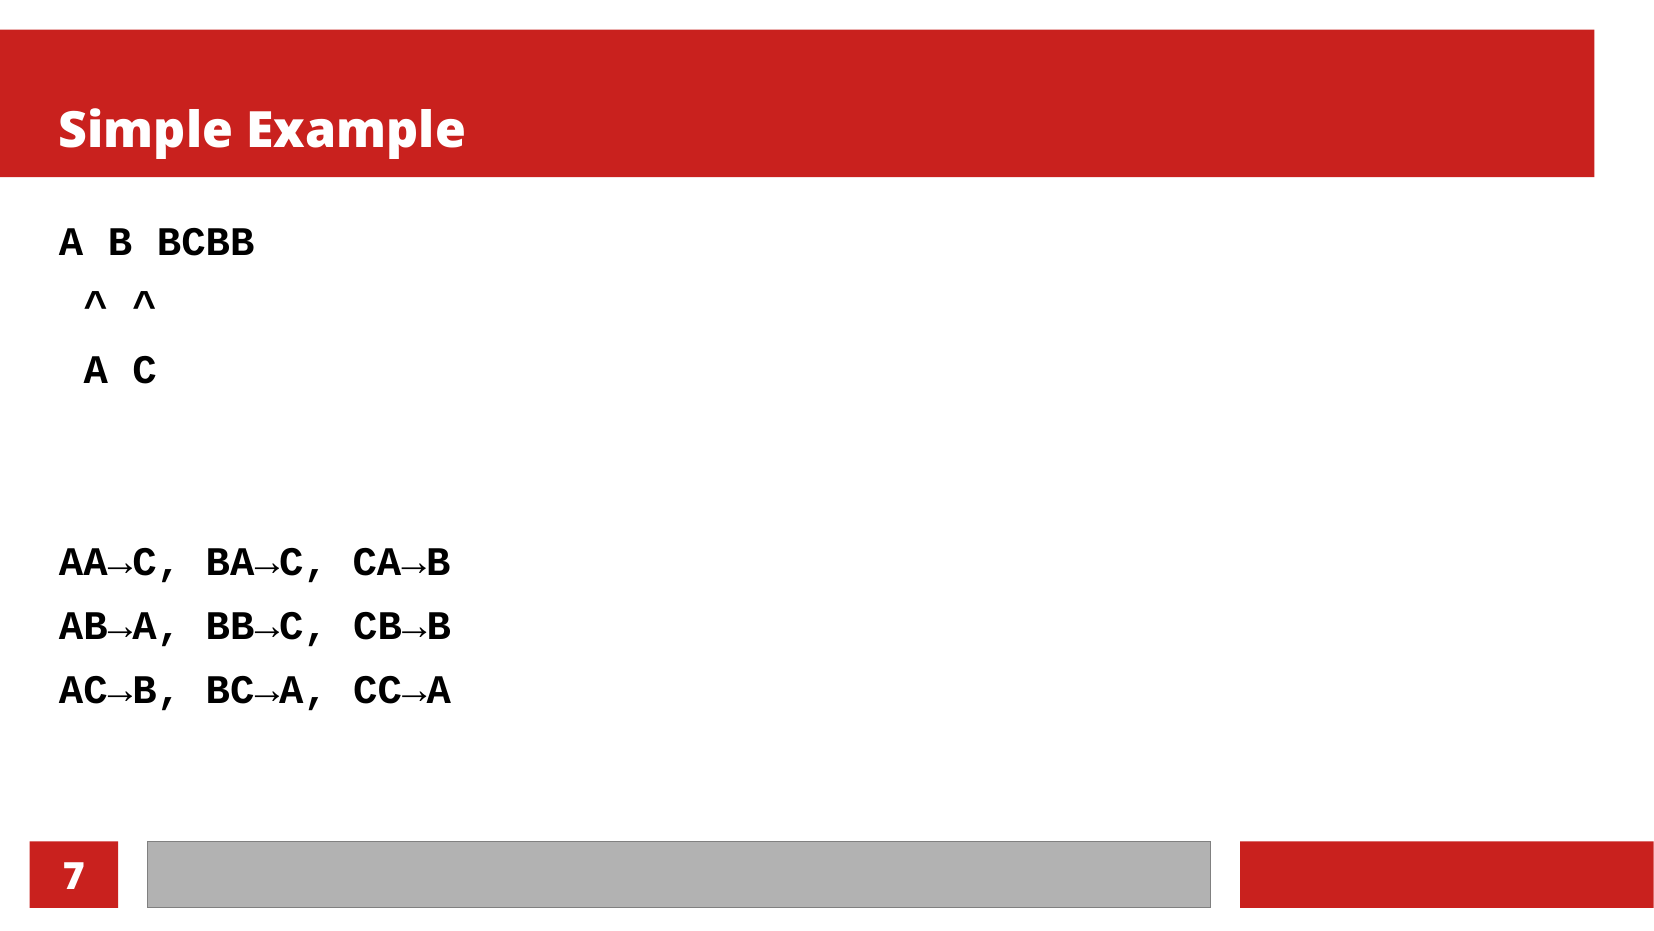

# Simple Example
A B BCBB
 ^ ^
 A C
AA→C, BA→C, CA→B
AB→A, BB→C, CB→B
AC→B, BC→A, CC→A
7